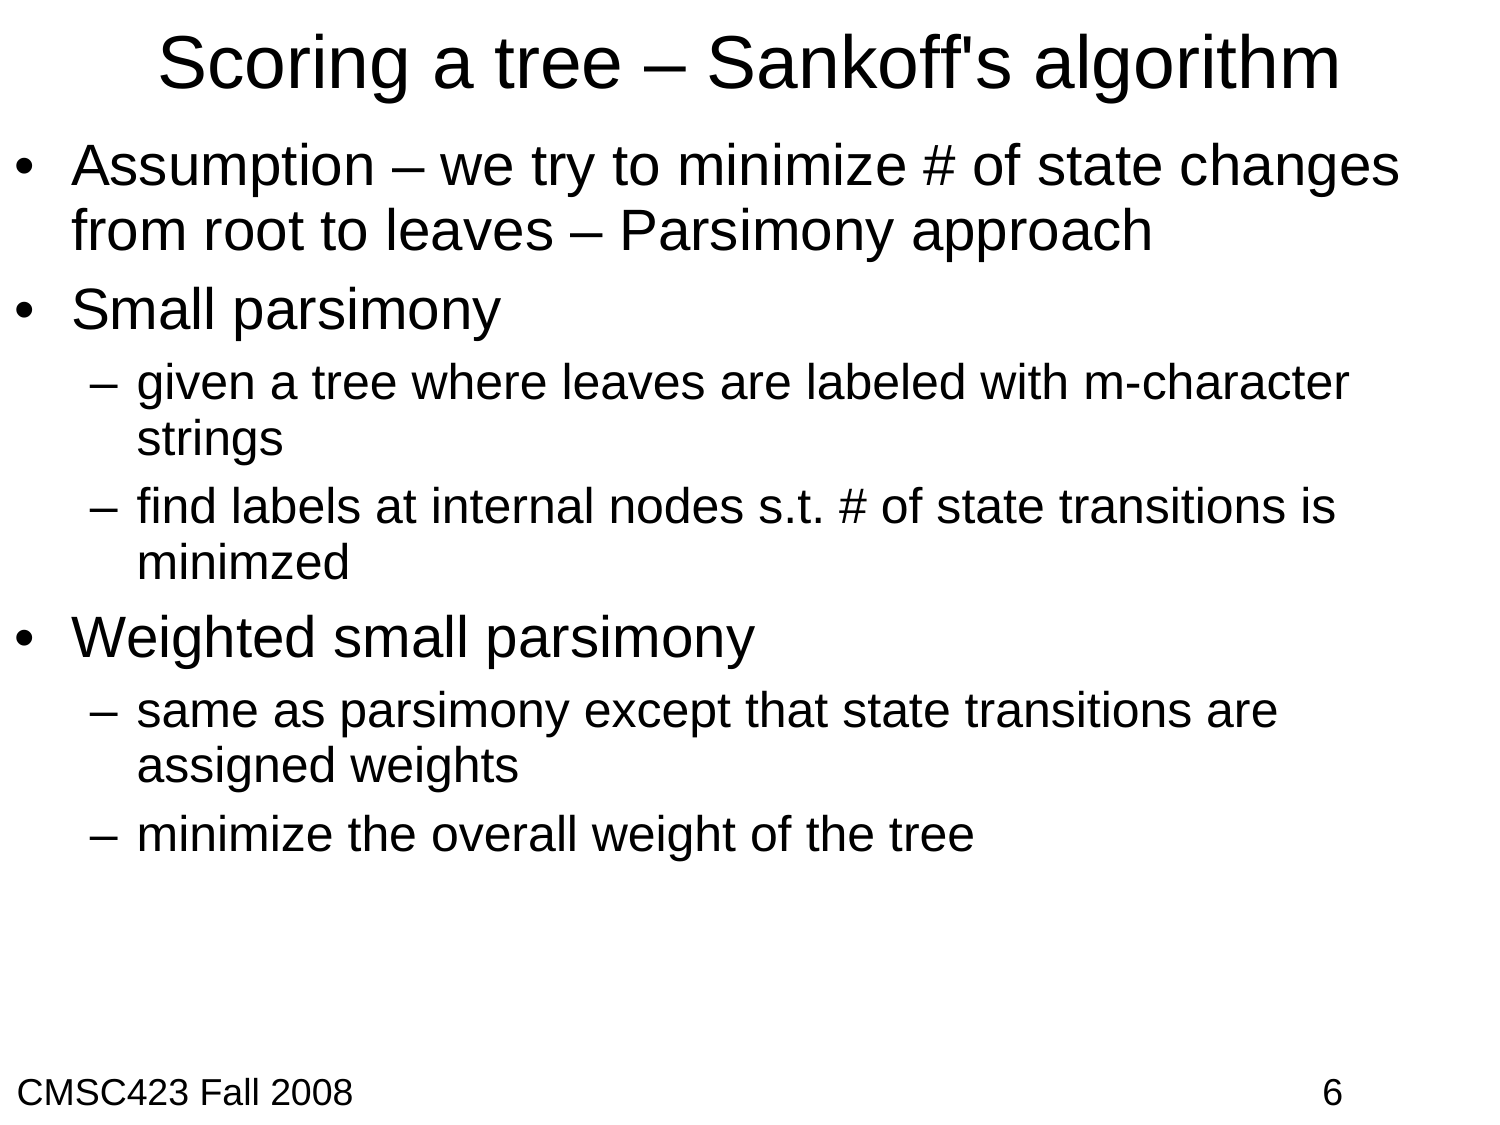

# Scoring a tree – Sankoff's algorithm
Assumption – we try to minimize # of state changes from root to leaves – Parsimony approach
Small parsimony
given a tree where leaves are labeled with m-character strings
find labels at internal nodes s.t. # of state transitions is minimzed
Weighted small parsimony
same as parsimony except that state transitions are assigned weights
minimize the overall weight of the tree
CMSC423 Fall 2008
6